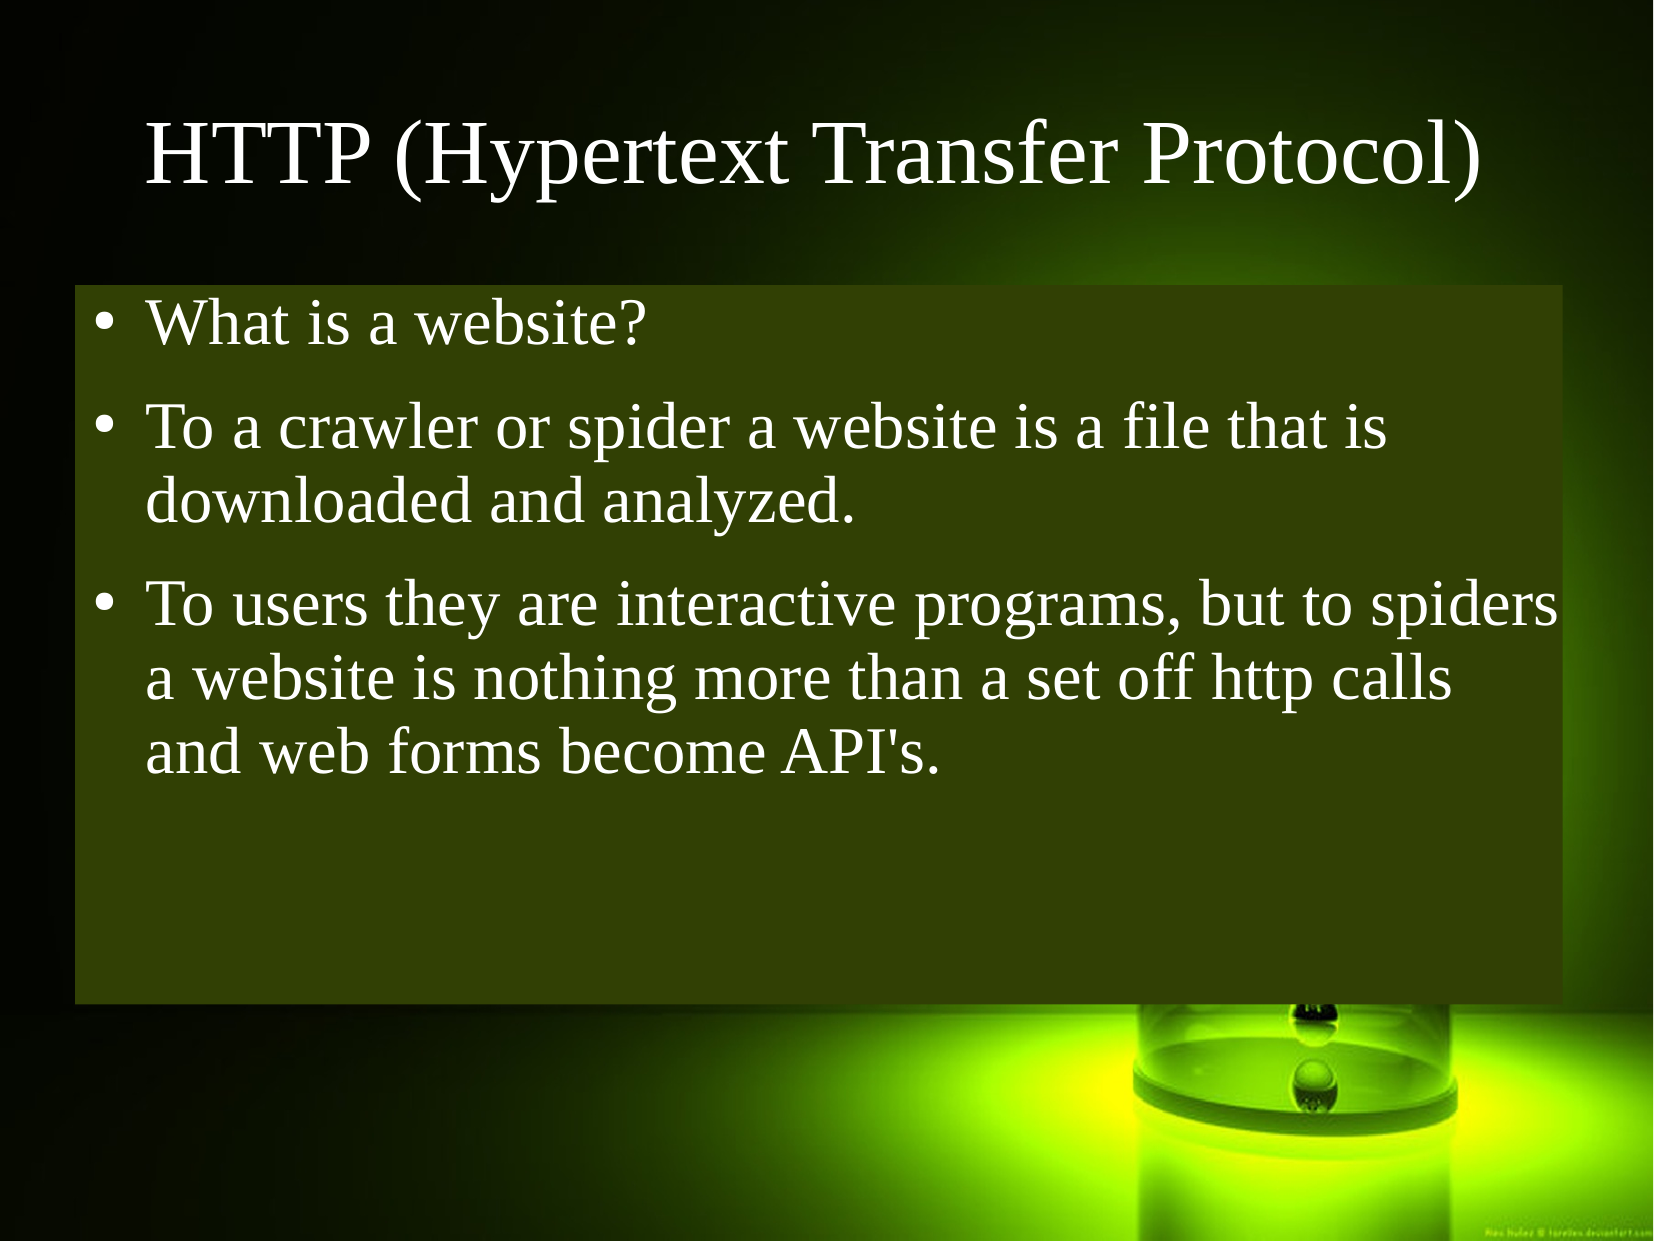

# HTTP (Hypertext Transfer Protocol)
What is a website?
To a crawler or spider a website is a file that is downloaded and analyzed.
To users they are interactive programs, but to spiders a website is nothing more than a set off http calls and web forms become API's.